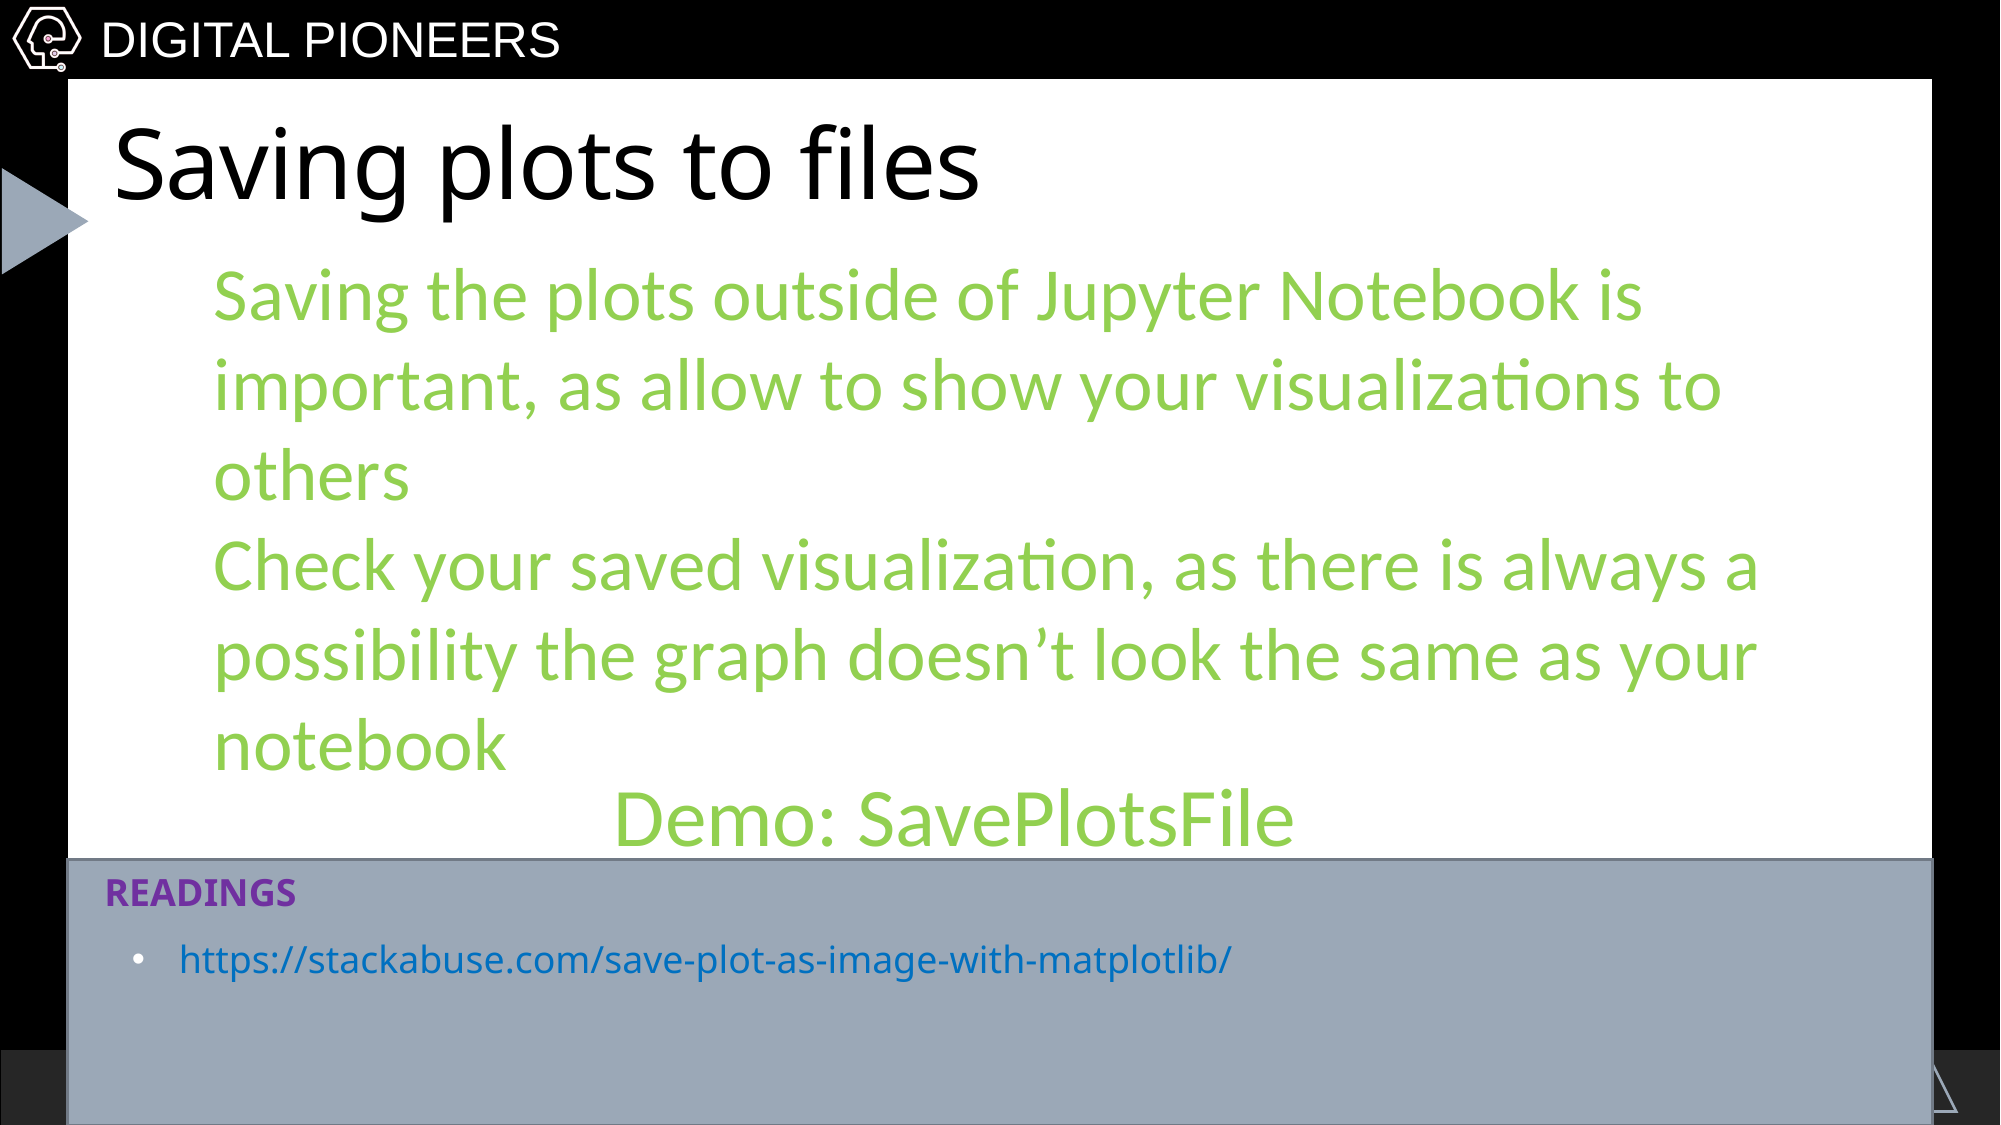

DIGITAL PIONEERS
# Saving plots to files
Saving the plots outside of Jupyter Notebook is important, as allow to show your visualizations to others
Check your saved visualization, as there is always a possibility the graph doesn’t look the same as your notebook
Demo: SavePlotsFile
READINGS
https://stackabuse.com/save-plot-as-image-with-matplotlib/